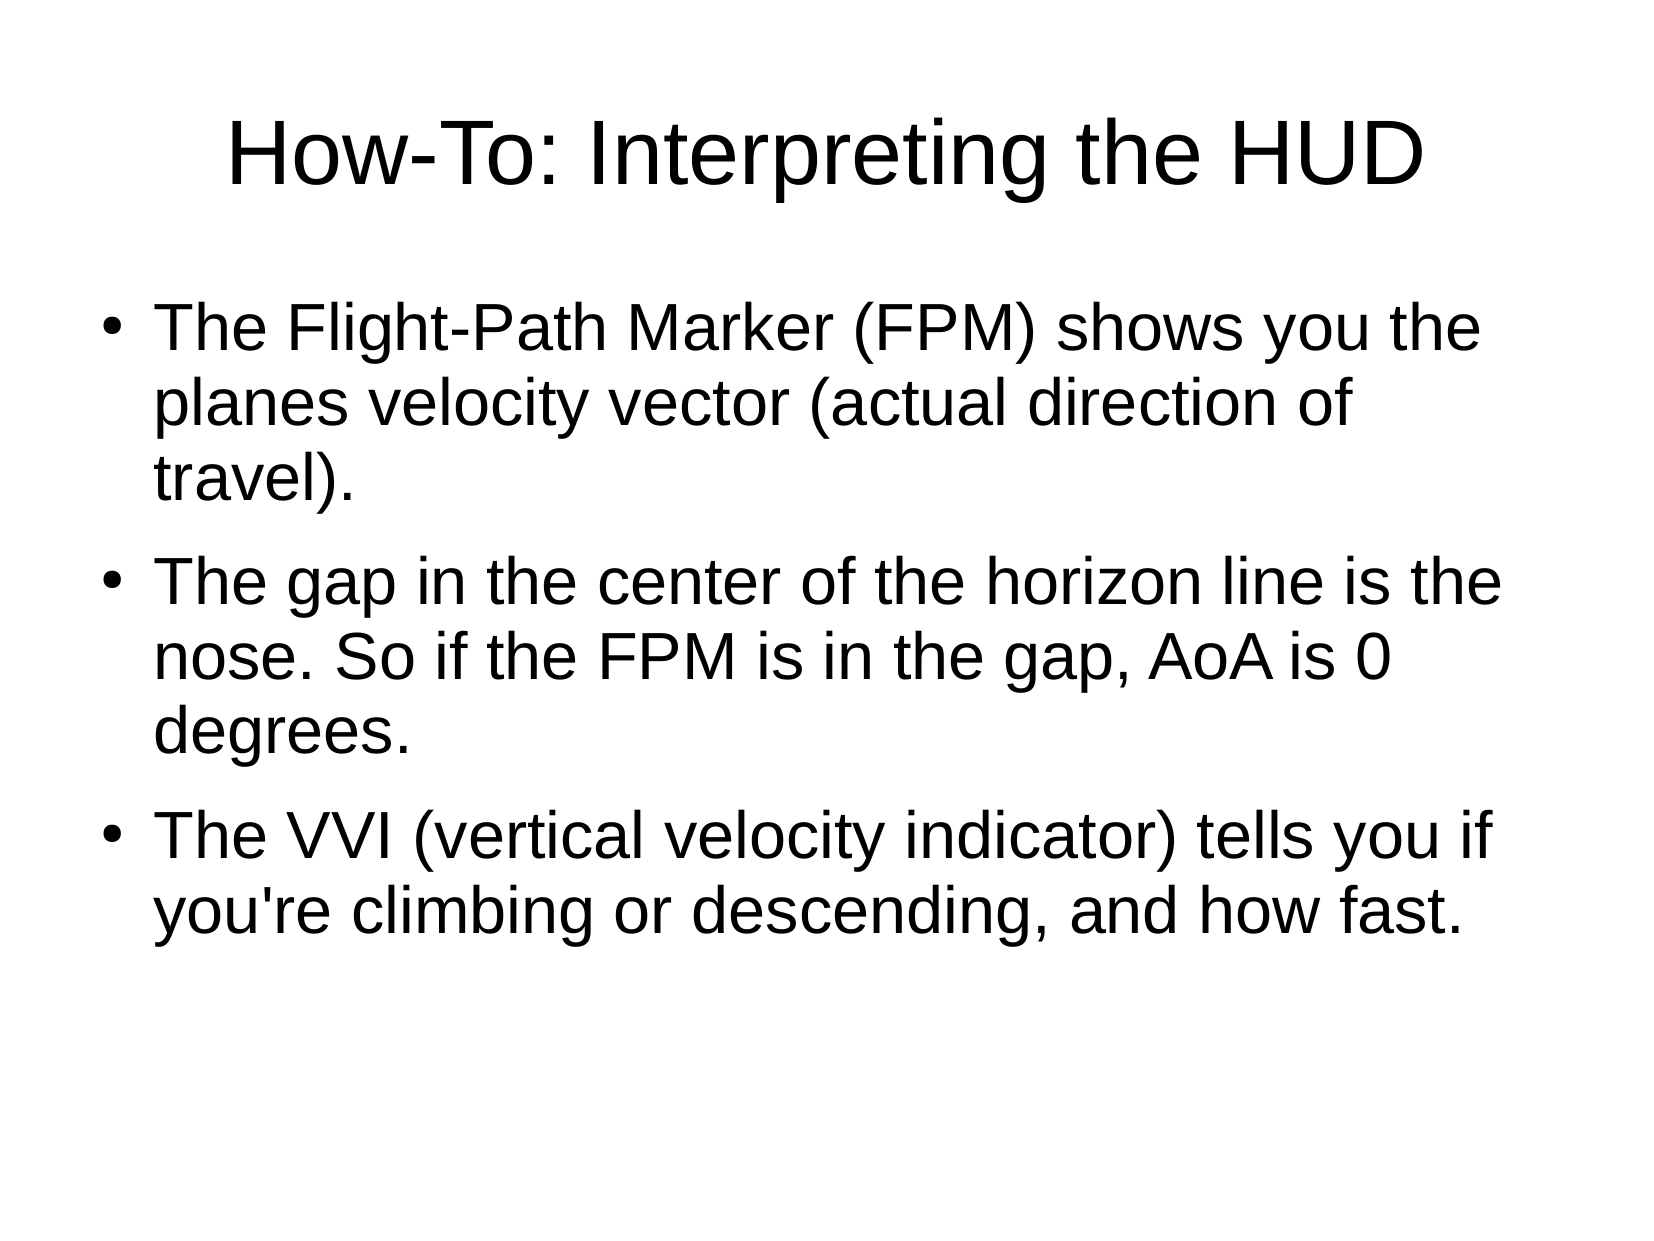

# How-To: Interpreting the HUD
The Flight-Path Marker (FPM) shows you the planes velocity vector (actual direction of travel).
The gap in the center of the horizon line is the nose. So if the FPM is in the gap, AoA is 0 degrees.
The VVI (vertical velocity indicator) tells you if you're climbing or descending, and how fast.